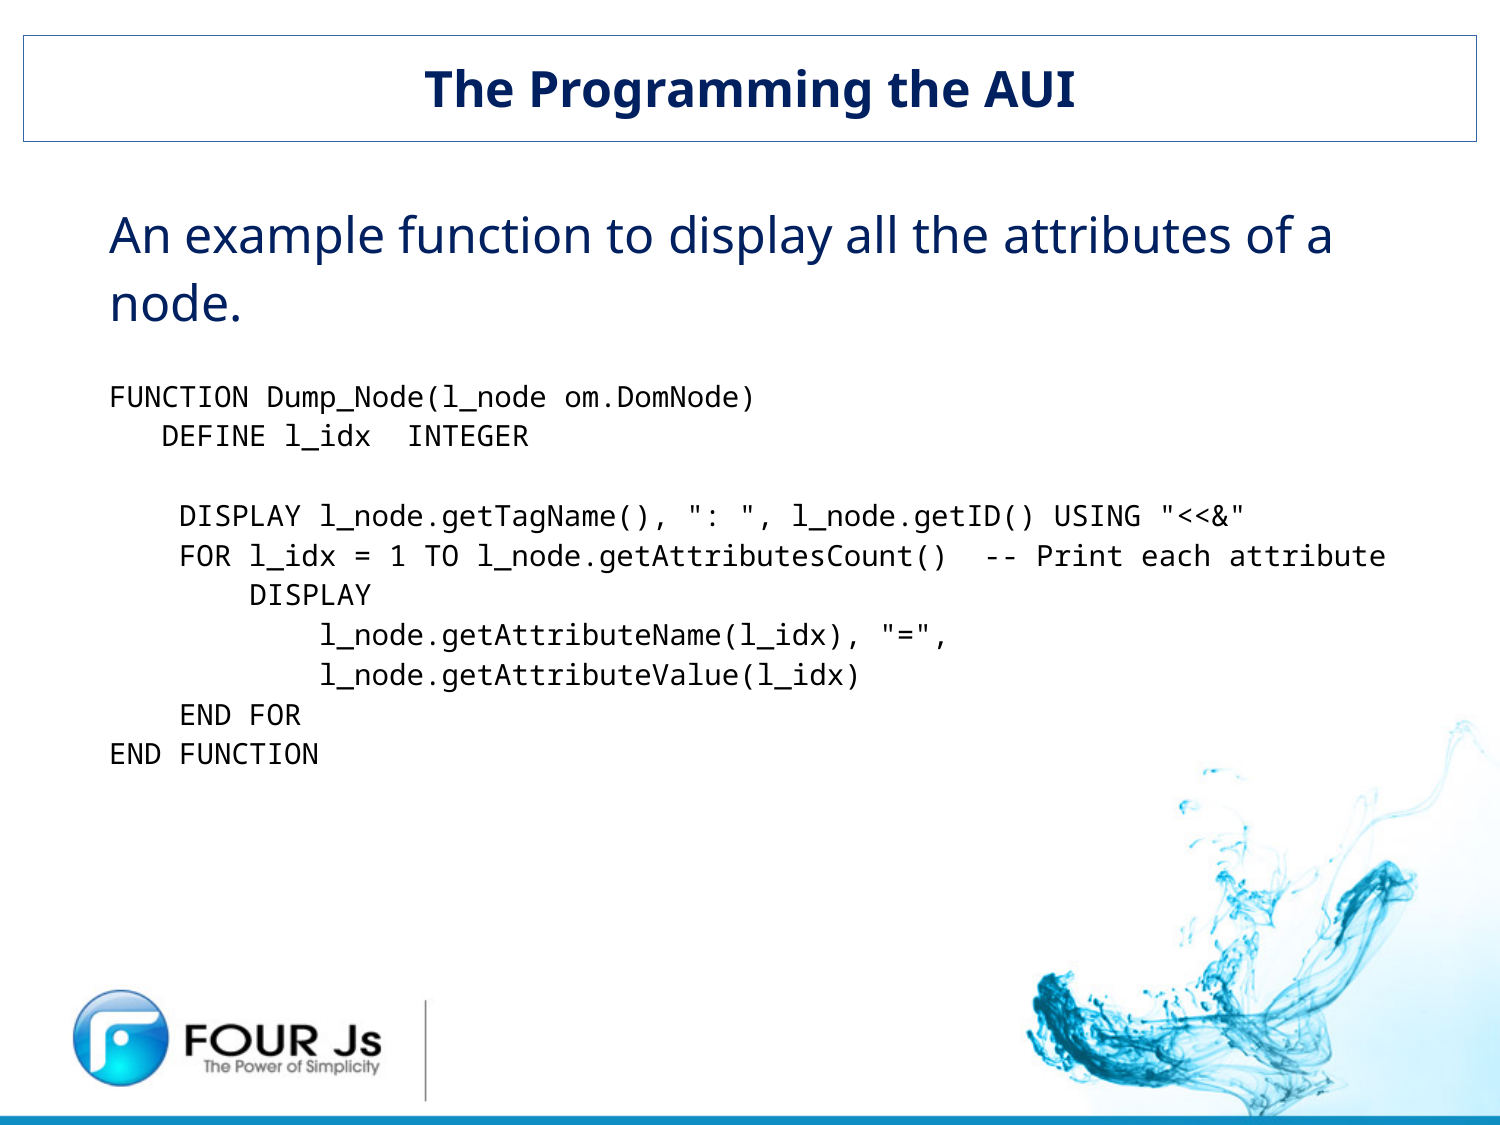

# The Programming the AUI
An example function to display all the attributes of a node.
FUNCTION Dump_Node(l_node om.DomNode)
 DEFINE l_idx INTEGER
 DISPLAY l_node.getTagName(), ": ", l_node.getID() USING "<<&"
 FOR l_idx = 1 TO l_node.getAttributesCount() -- Print each attribute
 DISPLAY
 l_node.getAttributeName(l_idx), "=",
 l_node.getAttributeValue(l_idx)
 END FOR
END FUNCTION